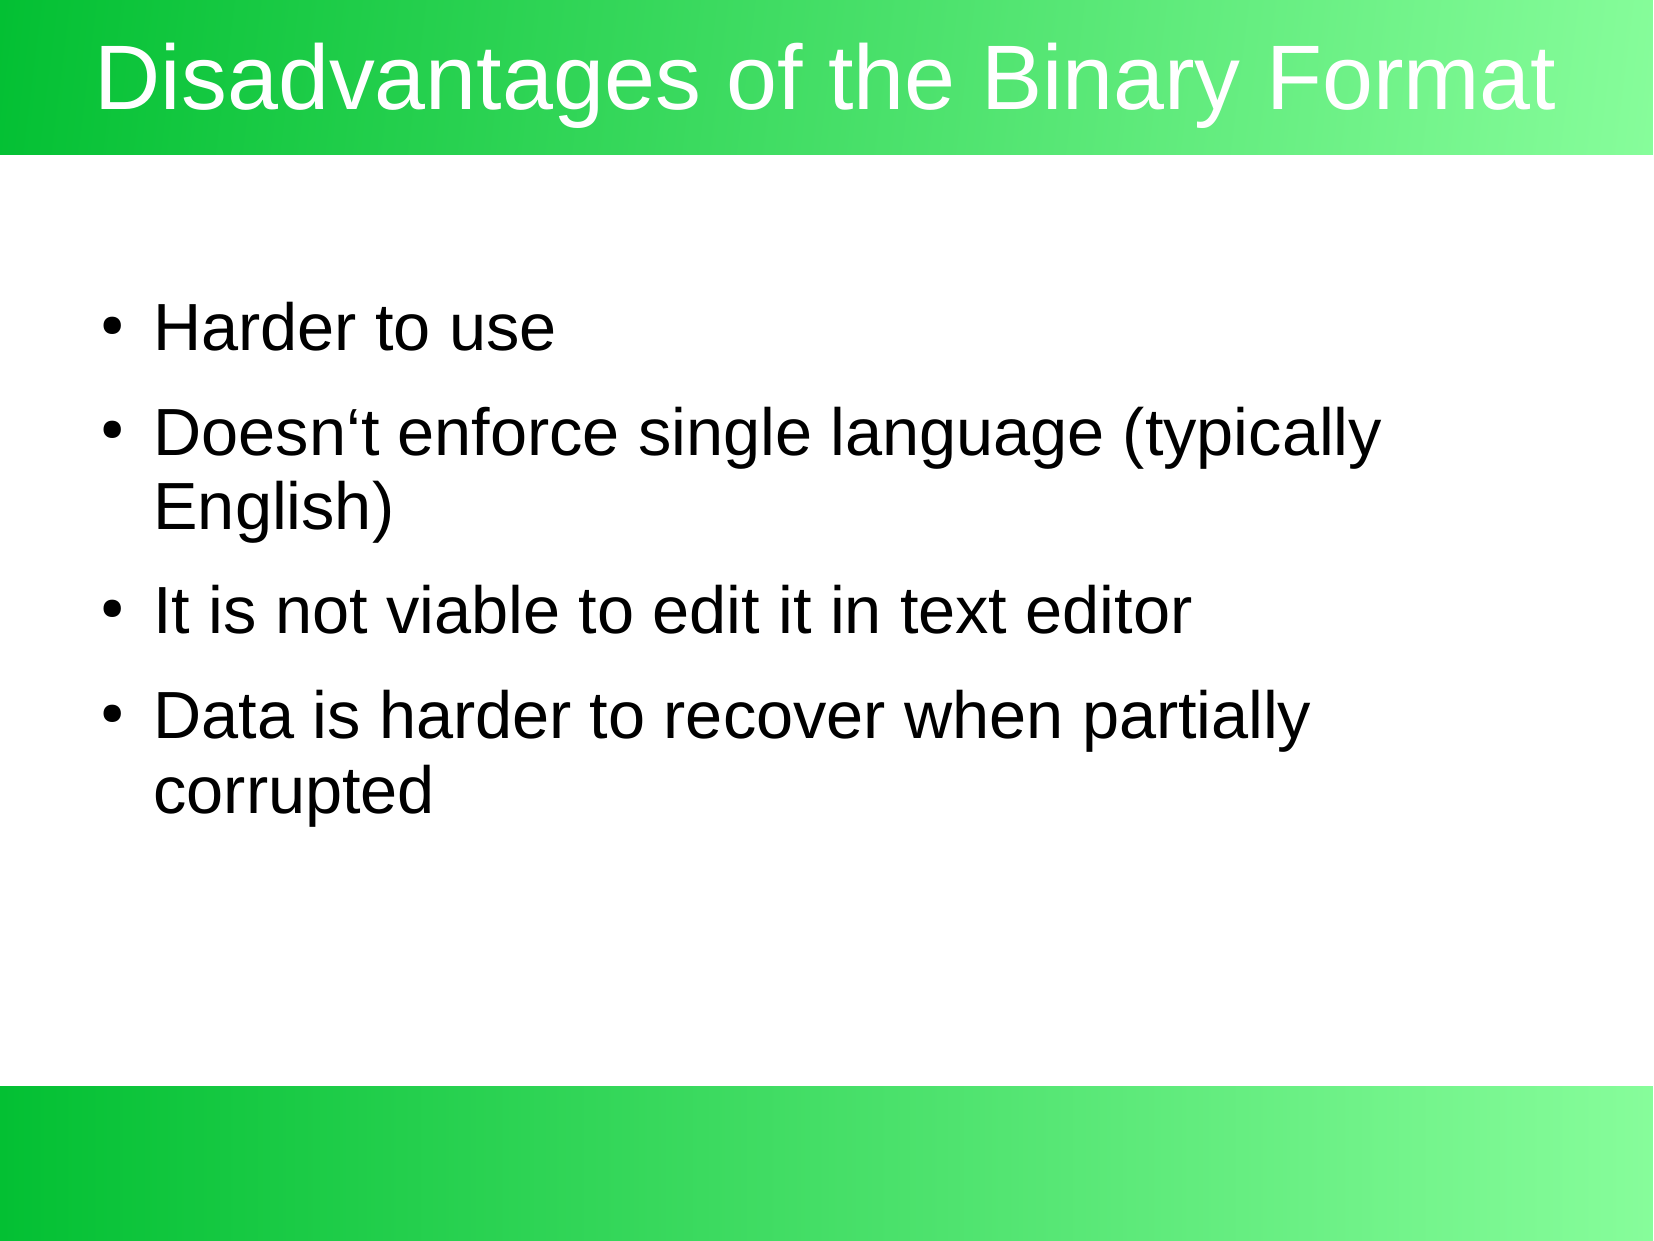

# Disadvantages of the Binary Format
Harder to use
Doesn‘t enforce single language (typically English)
It is not viable to edit it in text editor
Data is harder to recover when partially corrupted